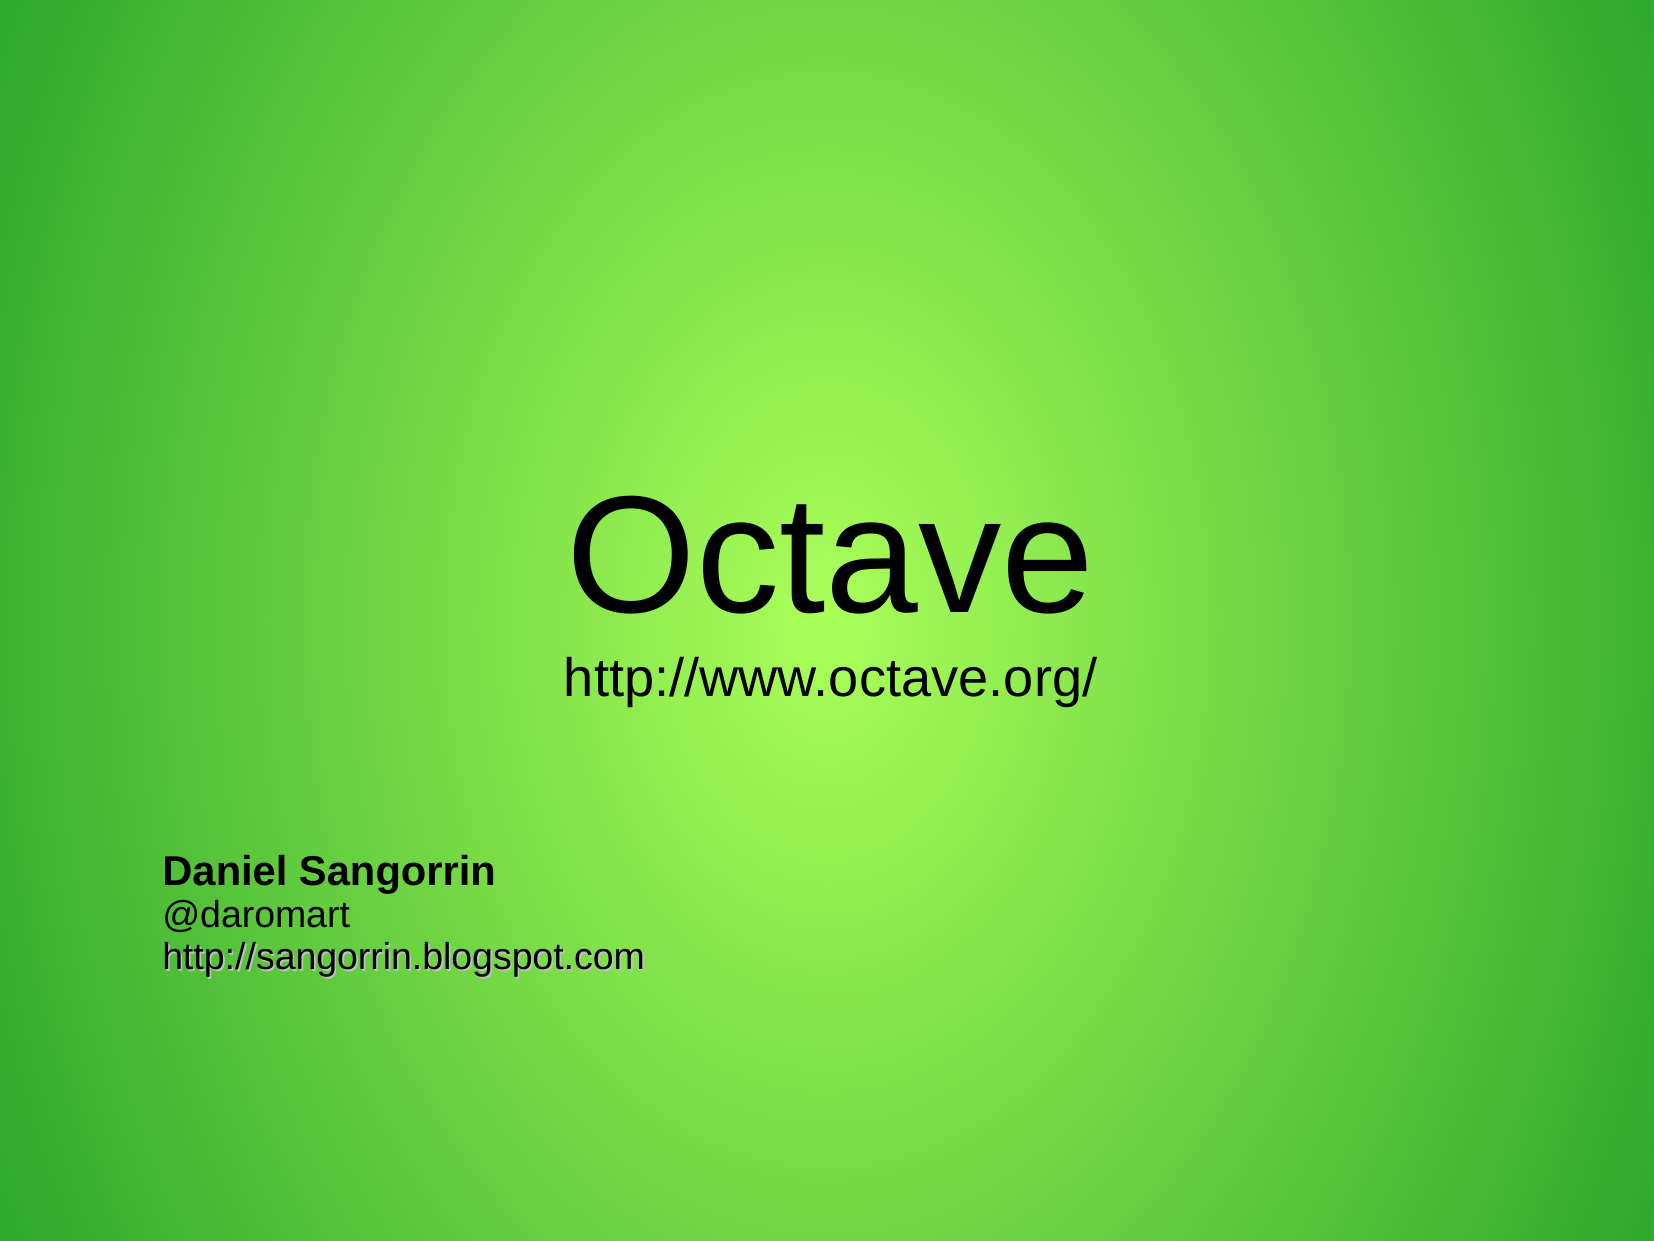

# Octave
http://www.octave.org/
Daniel Sangorrin
@daromart
http://sangorrin.blogspot.com